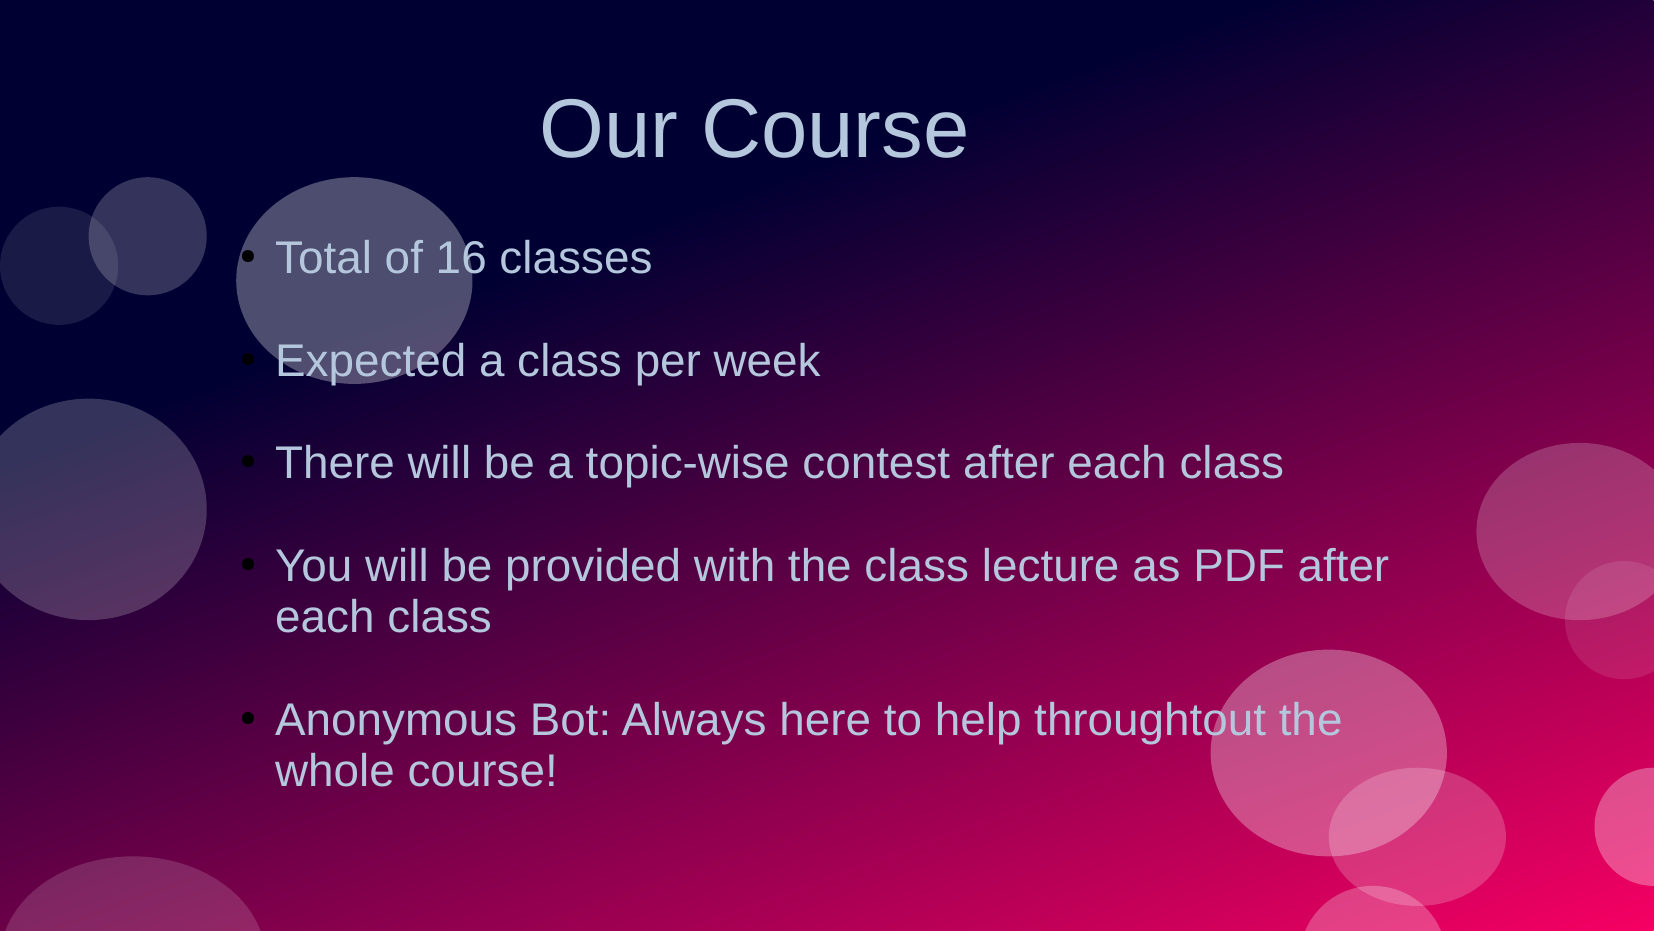

Our Course
Total of 16 classes
Expected a class per week
There will be a topic-wise contest after each class
You will be provided with the class lecture as PDF after each class
Anonymous Bot: Always here to help throughtout the whole course!